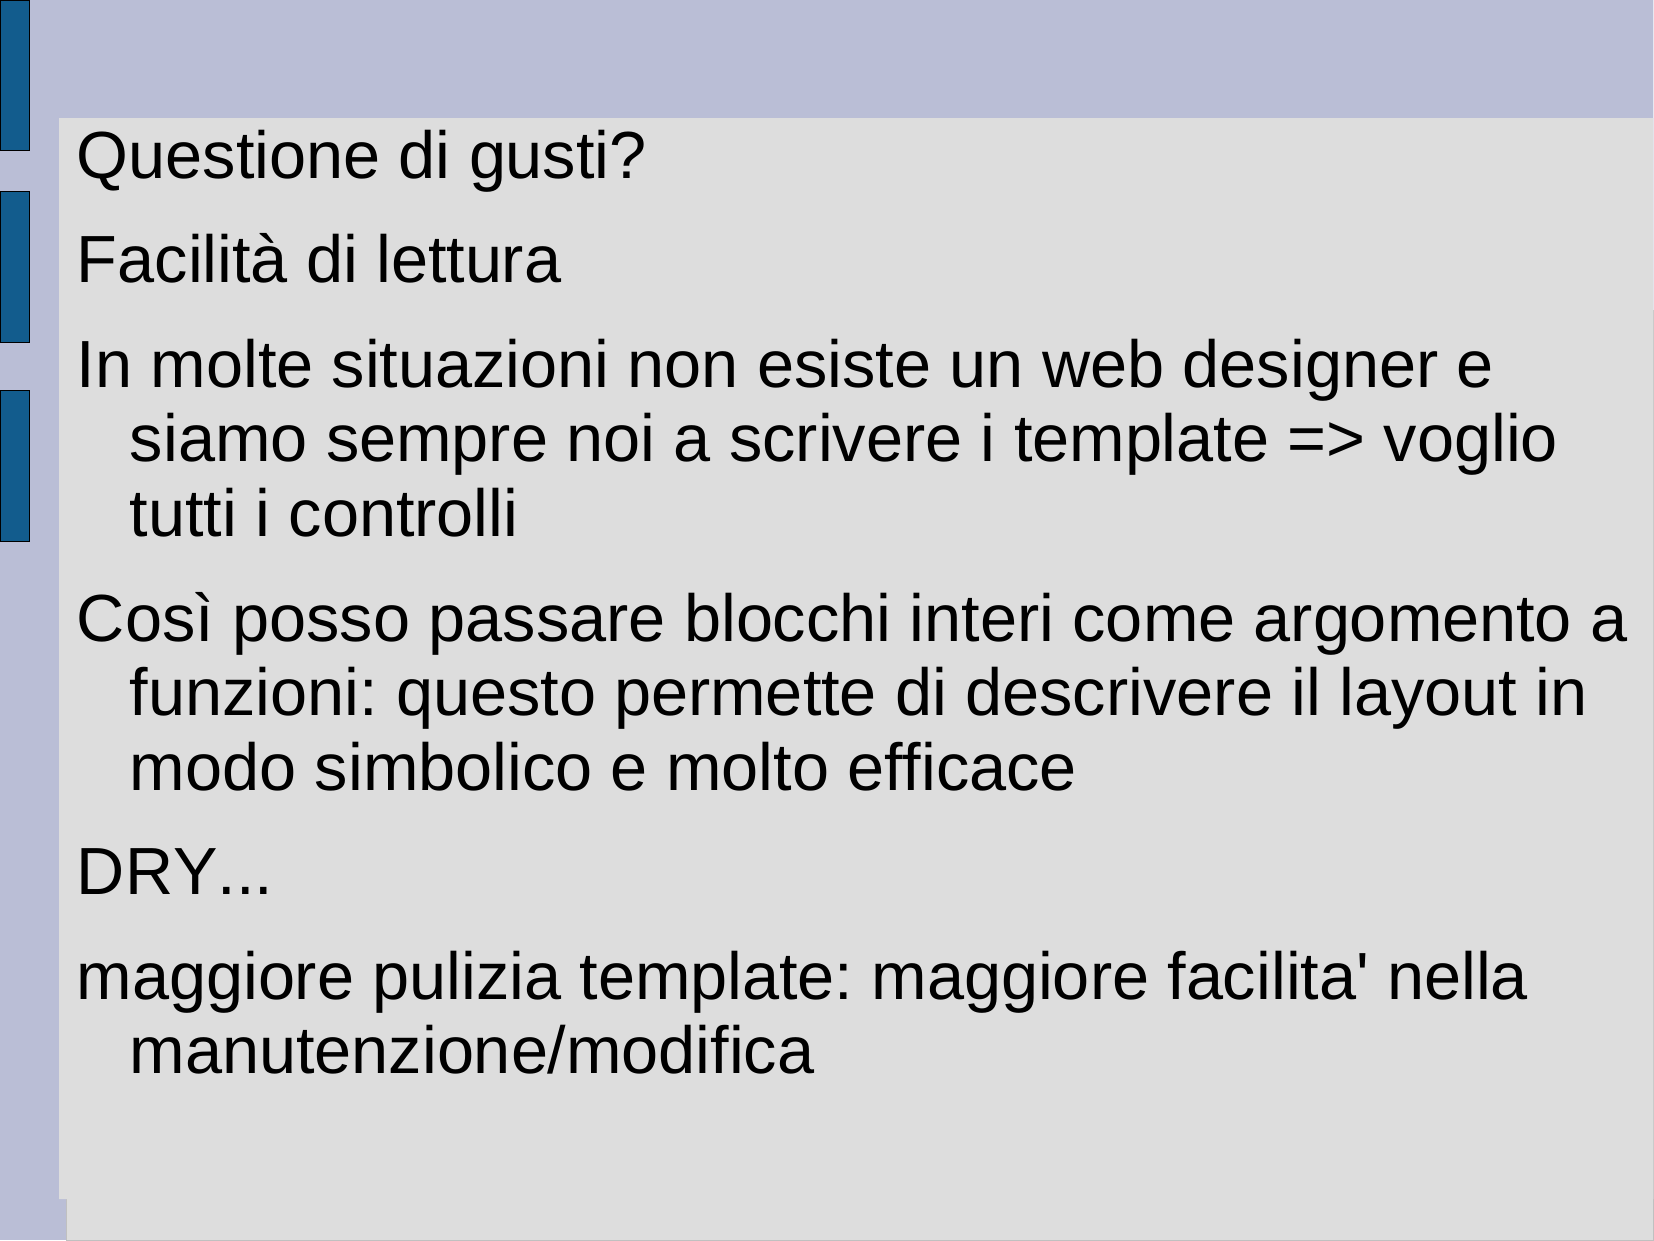

#
Questione di gusti?
Facilità di lettura
In molte situazioni non esiste un web designer e siamo sempre noi a scrivere i template => voglio tutti i controlli
Così posso passare blocchi interi come argomento a funzioni: questo permette di descrivere il layout in modo simbolico e molto efficace
DRY...
maggiore pulizia template: maggiore facilita' nella manutenzione/modifica